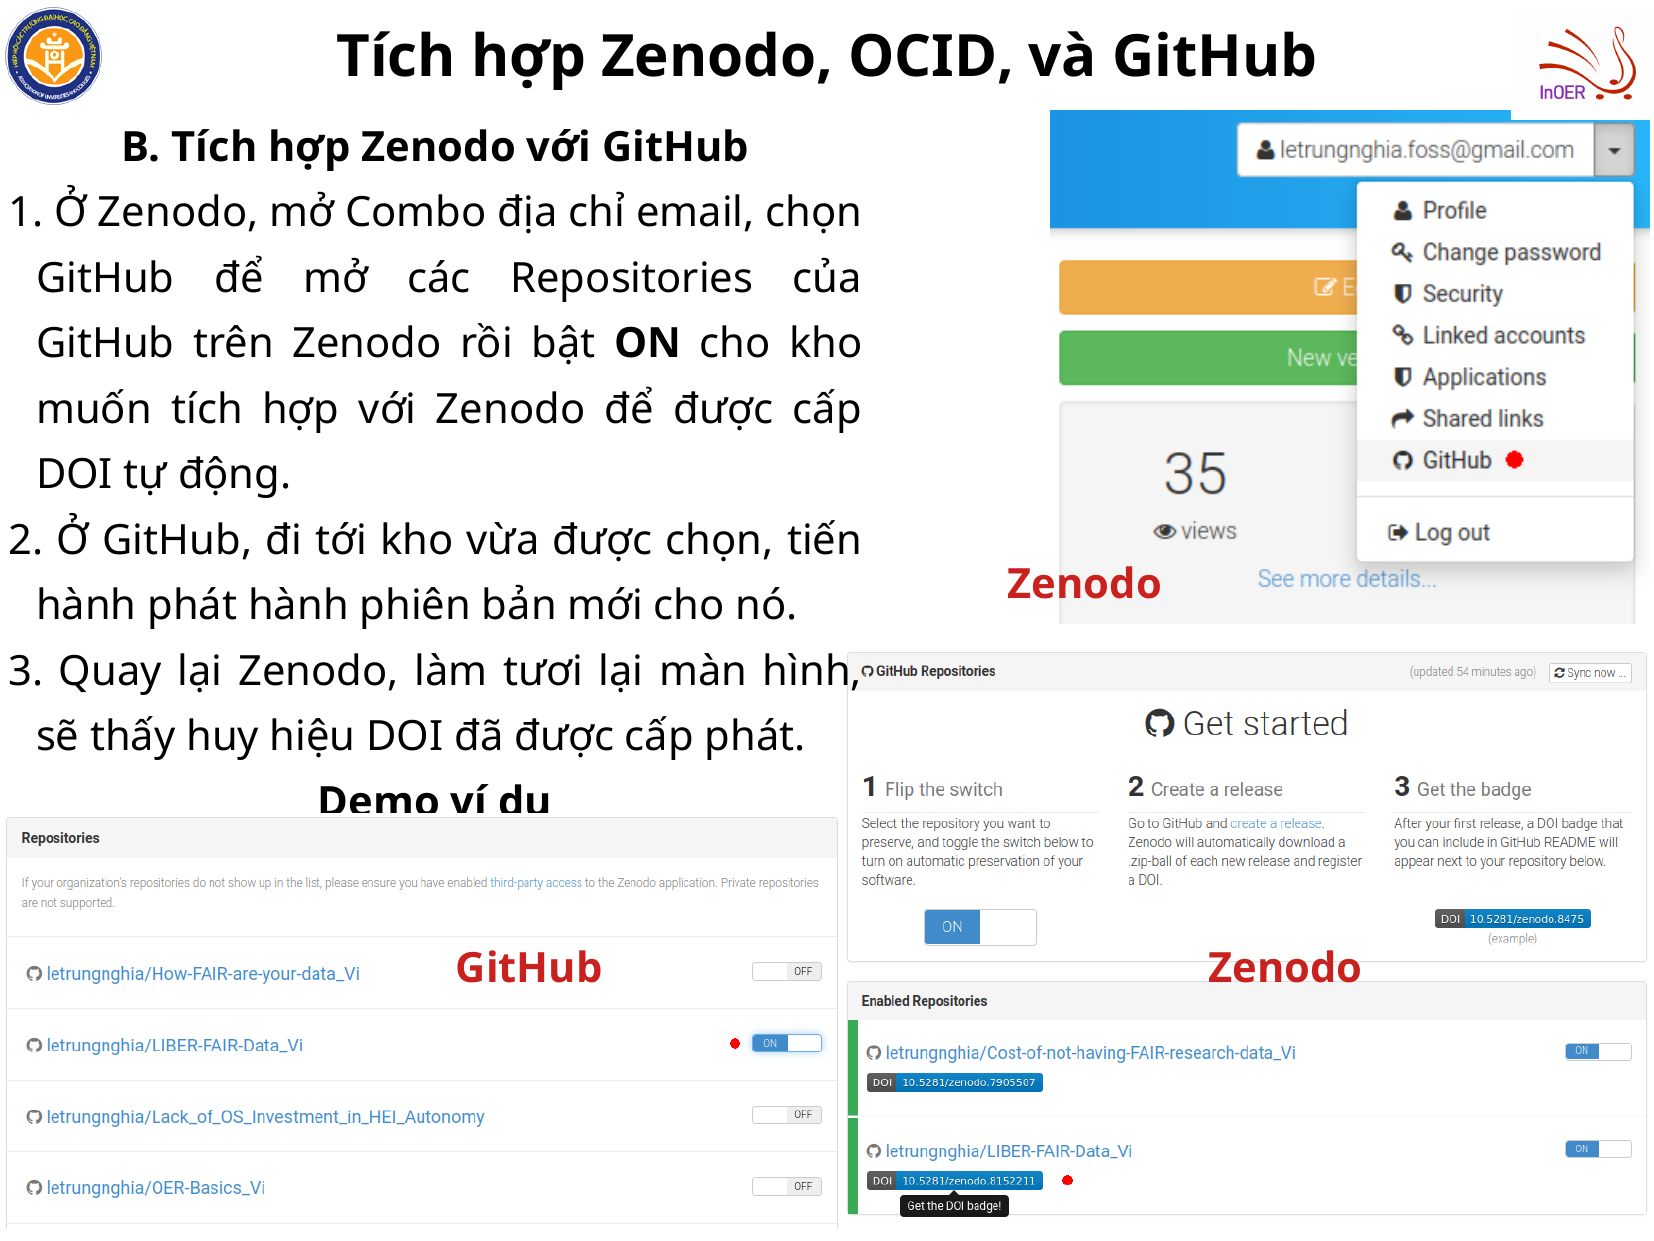

# Tích hợp Zenodo, OCID, và GitHub
B. Tích hợp Zenodo với GitHub
1. Ở Zenodo, mở Combo địa chỉ email, chọn GitHub để mở các Repositories của GitHub trên Zenodo rồi bật ON cho kho muốn tích hợp với Zenodo để được cấp DOI tự động.
2. Ở GitHub, đi tới kho vừa được chọn, tiến hành phát hành phiên bản mới cho nó.
3. Quay lại Zenodo, làm tươi lại màn hình, sẽ thấy huy hiệu DOI đã được cấp phát.
Demo ví dụ
Zenodo
GitHub
Zenodo